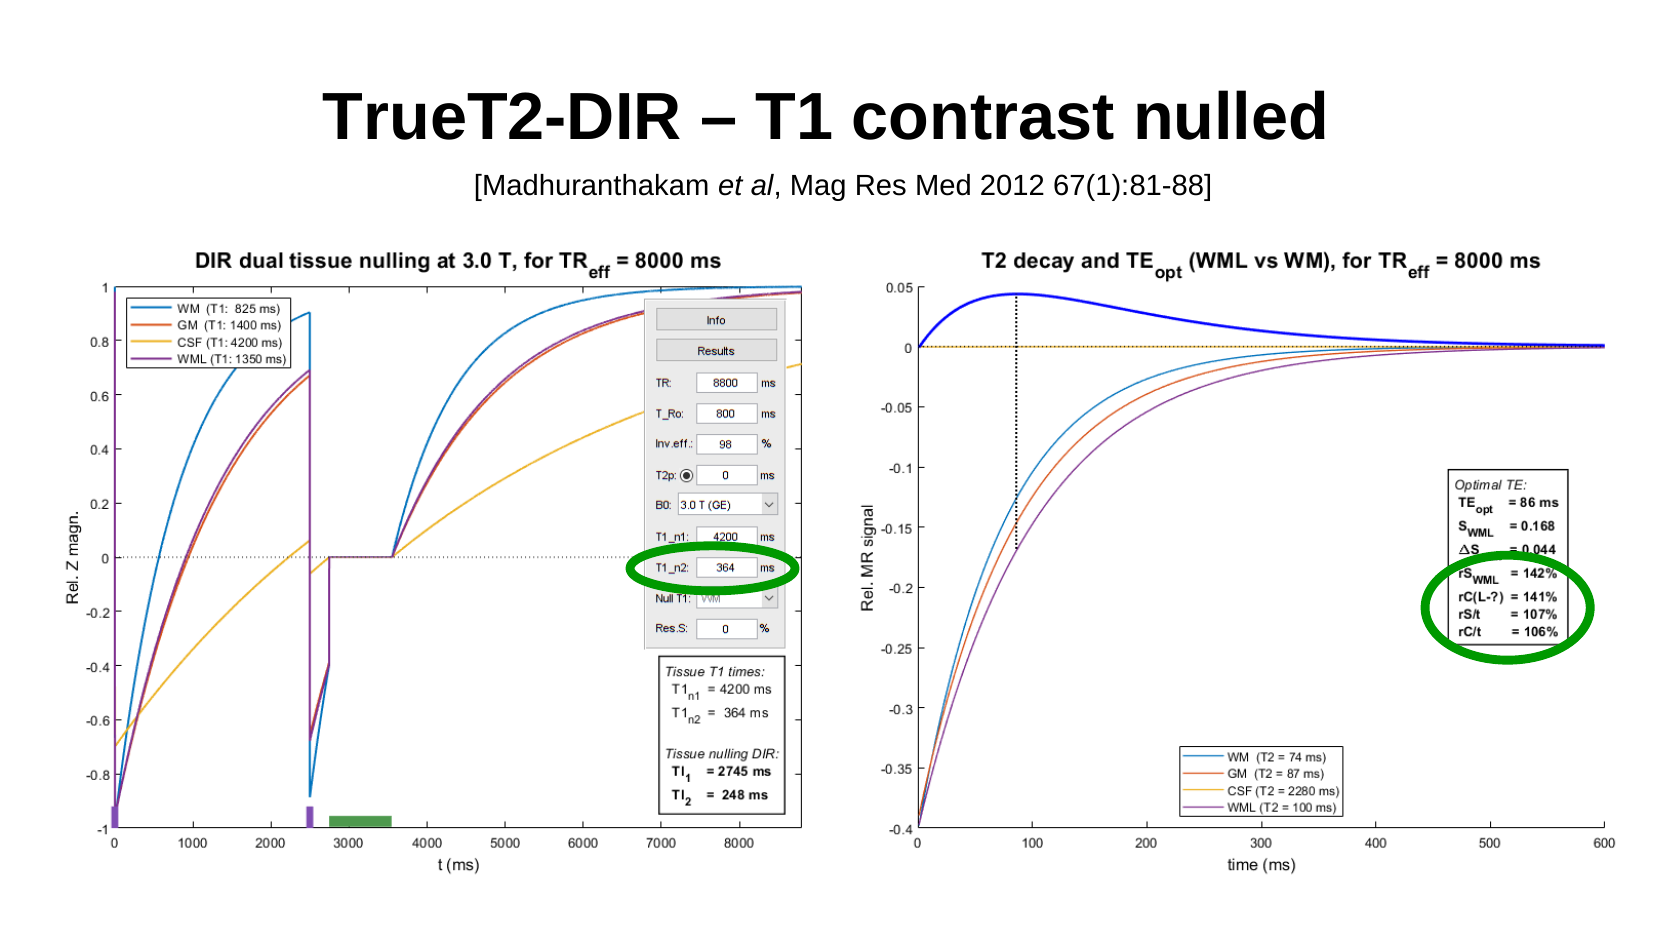

# TrueT2-DIR – T1 contrast nulled
[Madhuranthakam et al, Mag Res Med 2012 67(1):81-88]